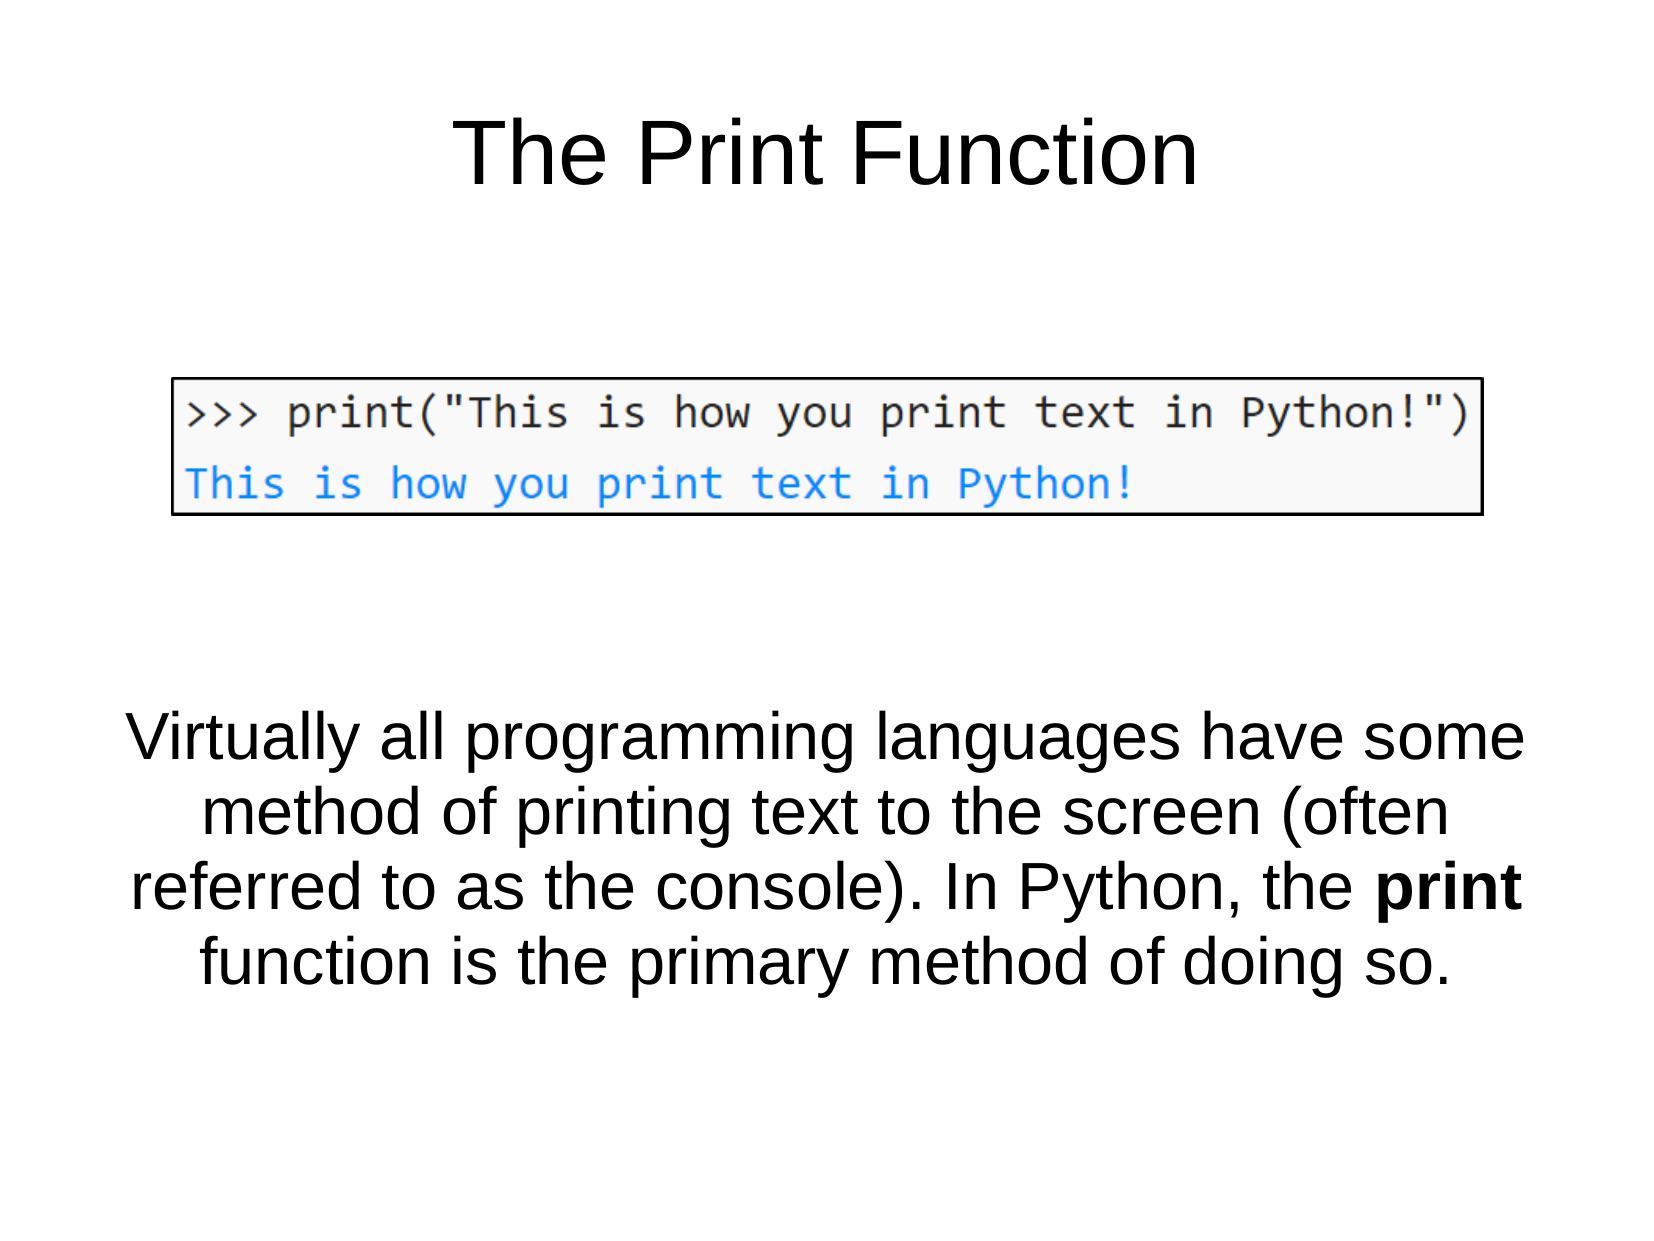

# The Print Function
Virtually all programming languages have some method of printing text to the screen (often referred to as the console). In Python, the print function is the primary method of doing so.